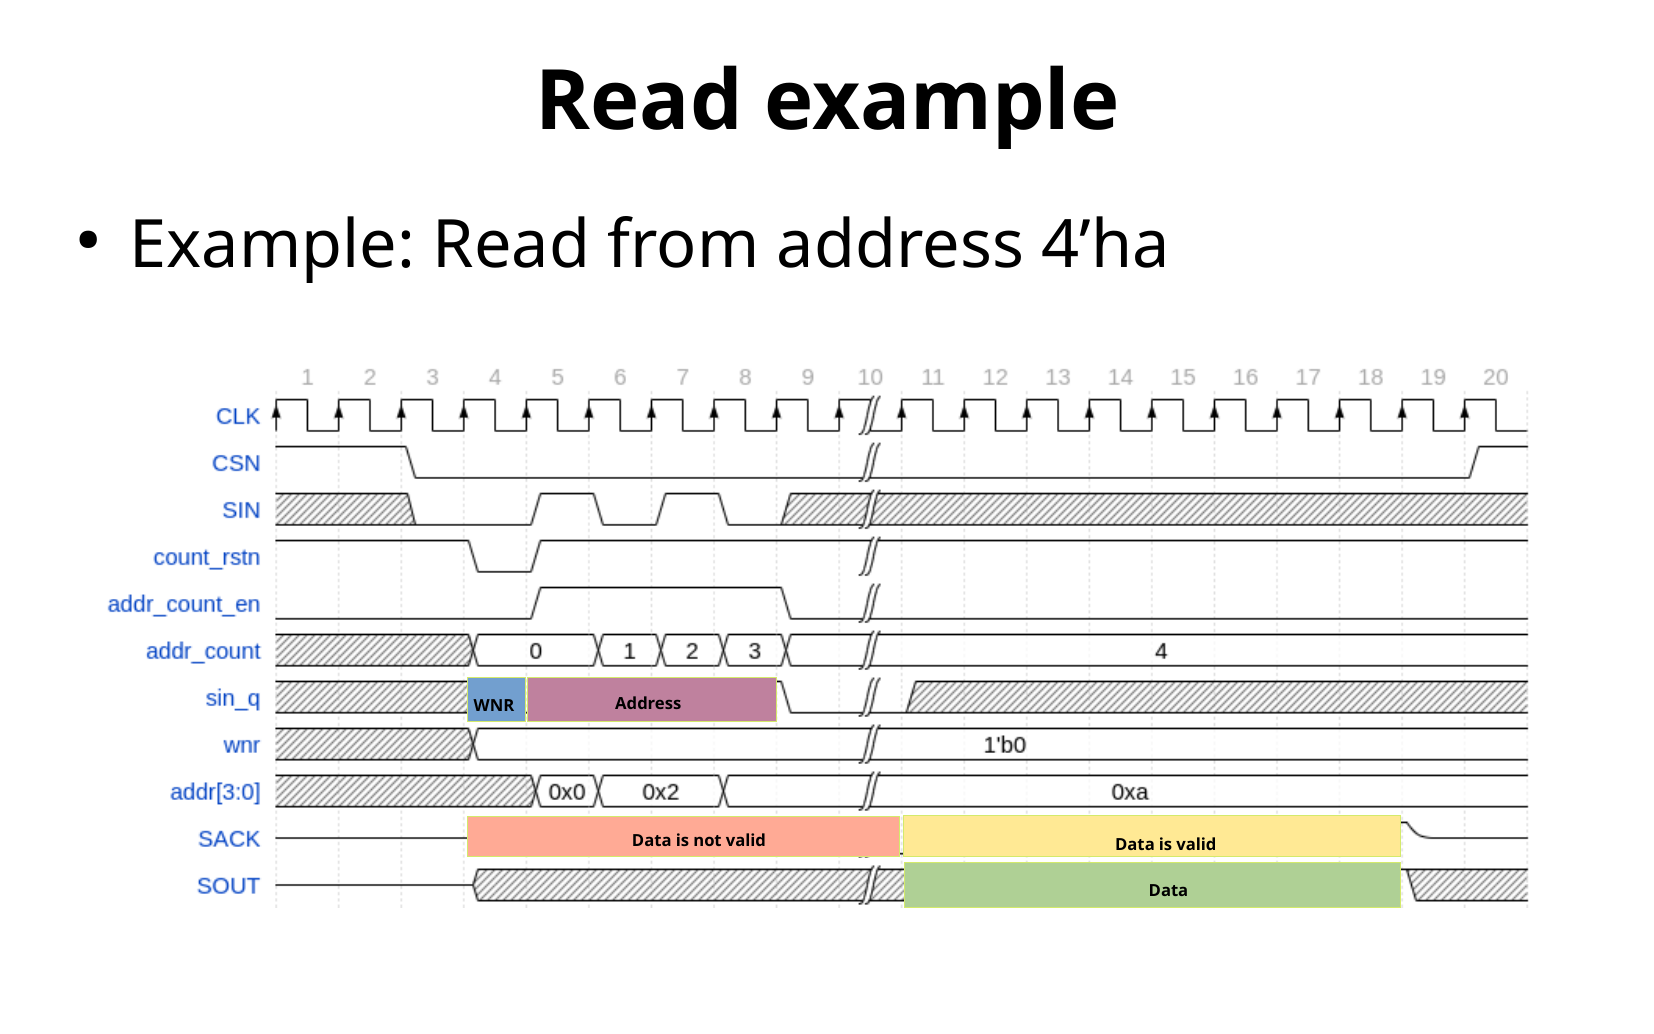

Read example
# Example: Read from address 4’ha
Address
WNR
Data is not valid
Data is valid
Data